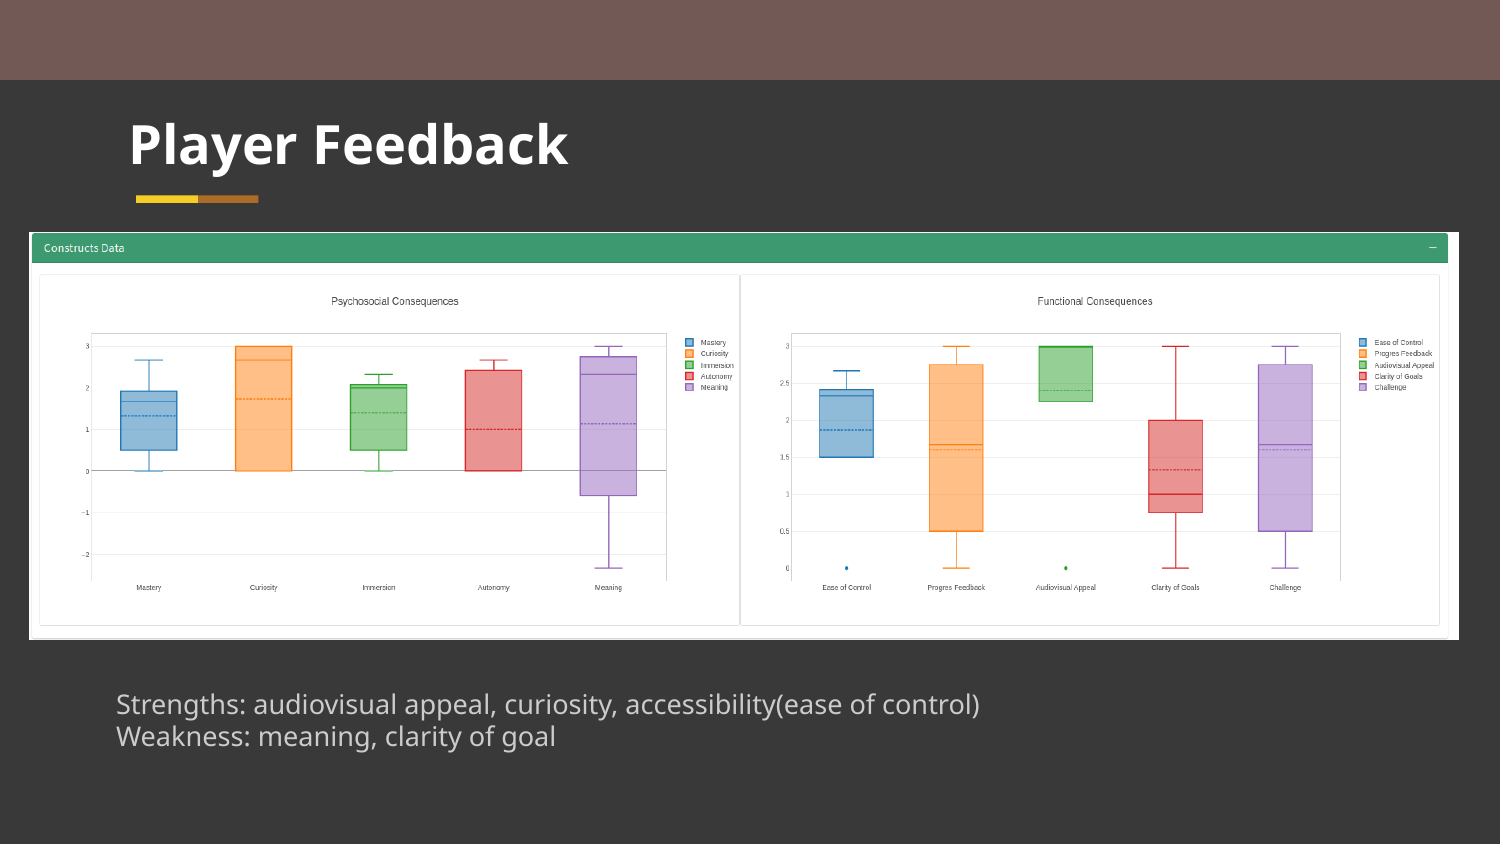

# Player Feedback
Strengths: audiovisual appeal, curiosity, accessibility(ease of control)
Weakness: meaning, clarity of goal